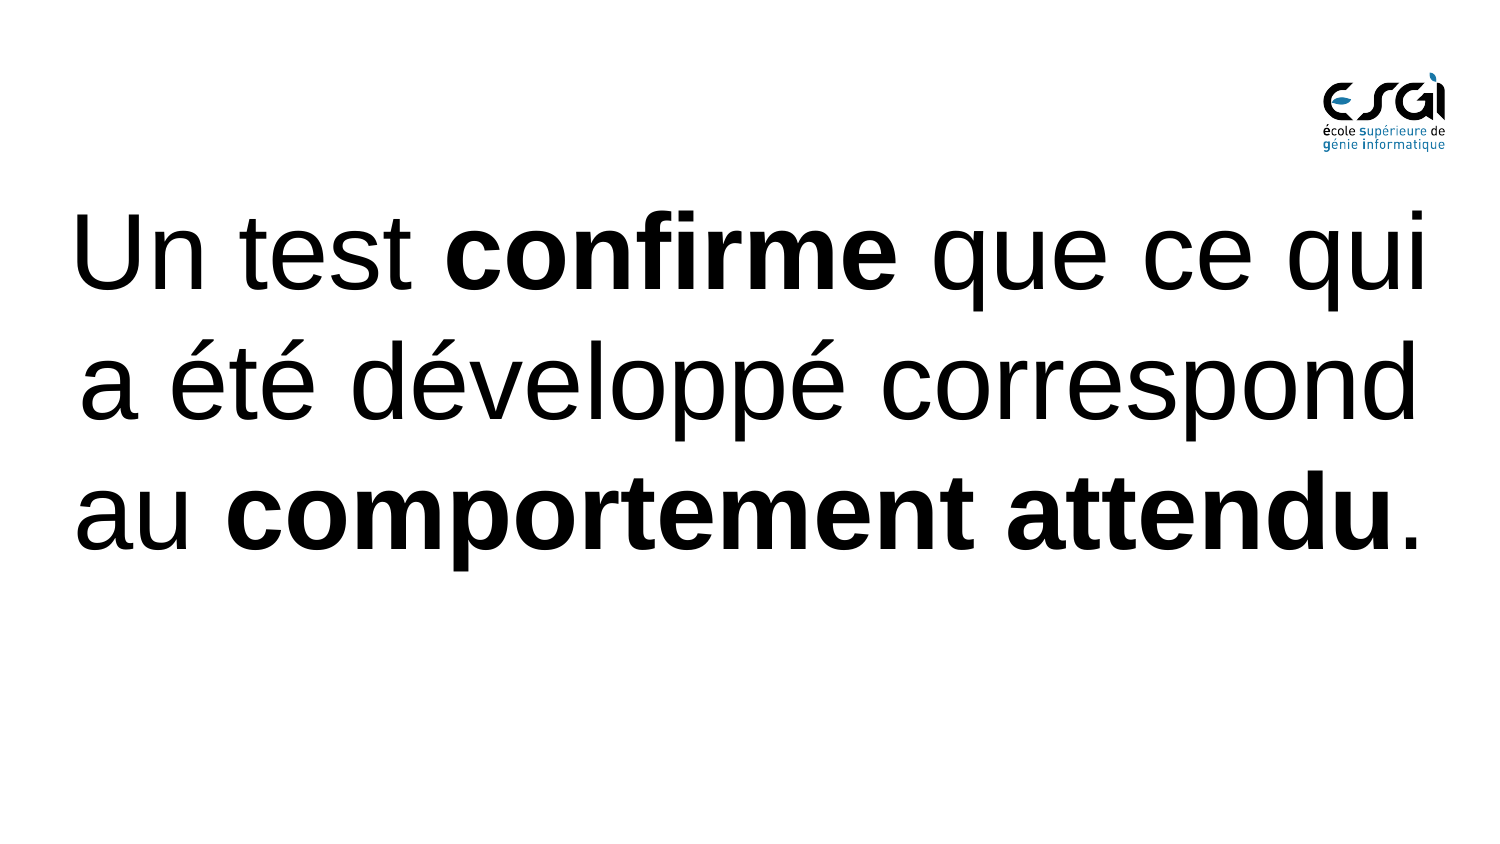

# Un test confirme que ce qui a été développé correspond au comportement attendu.